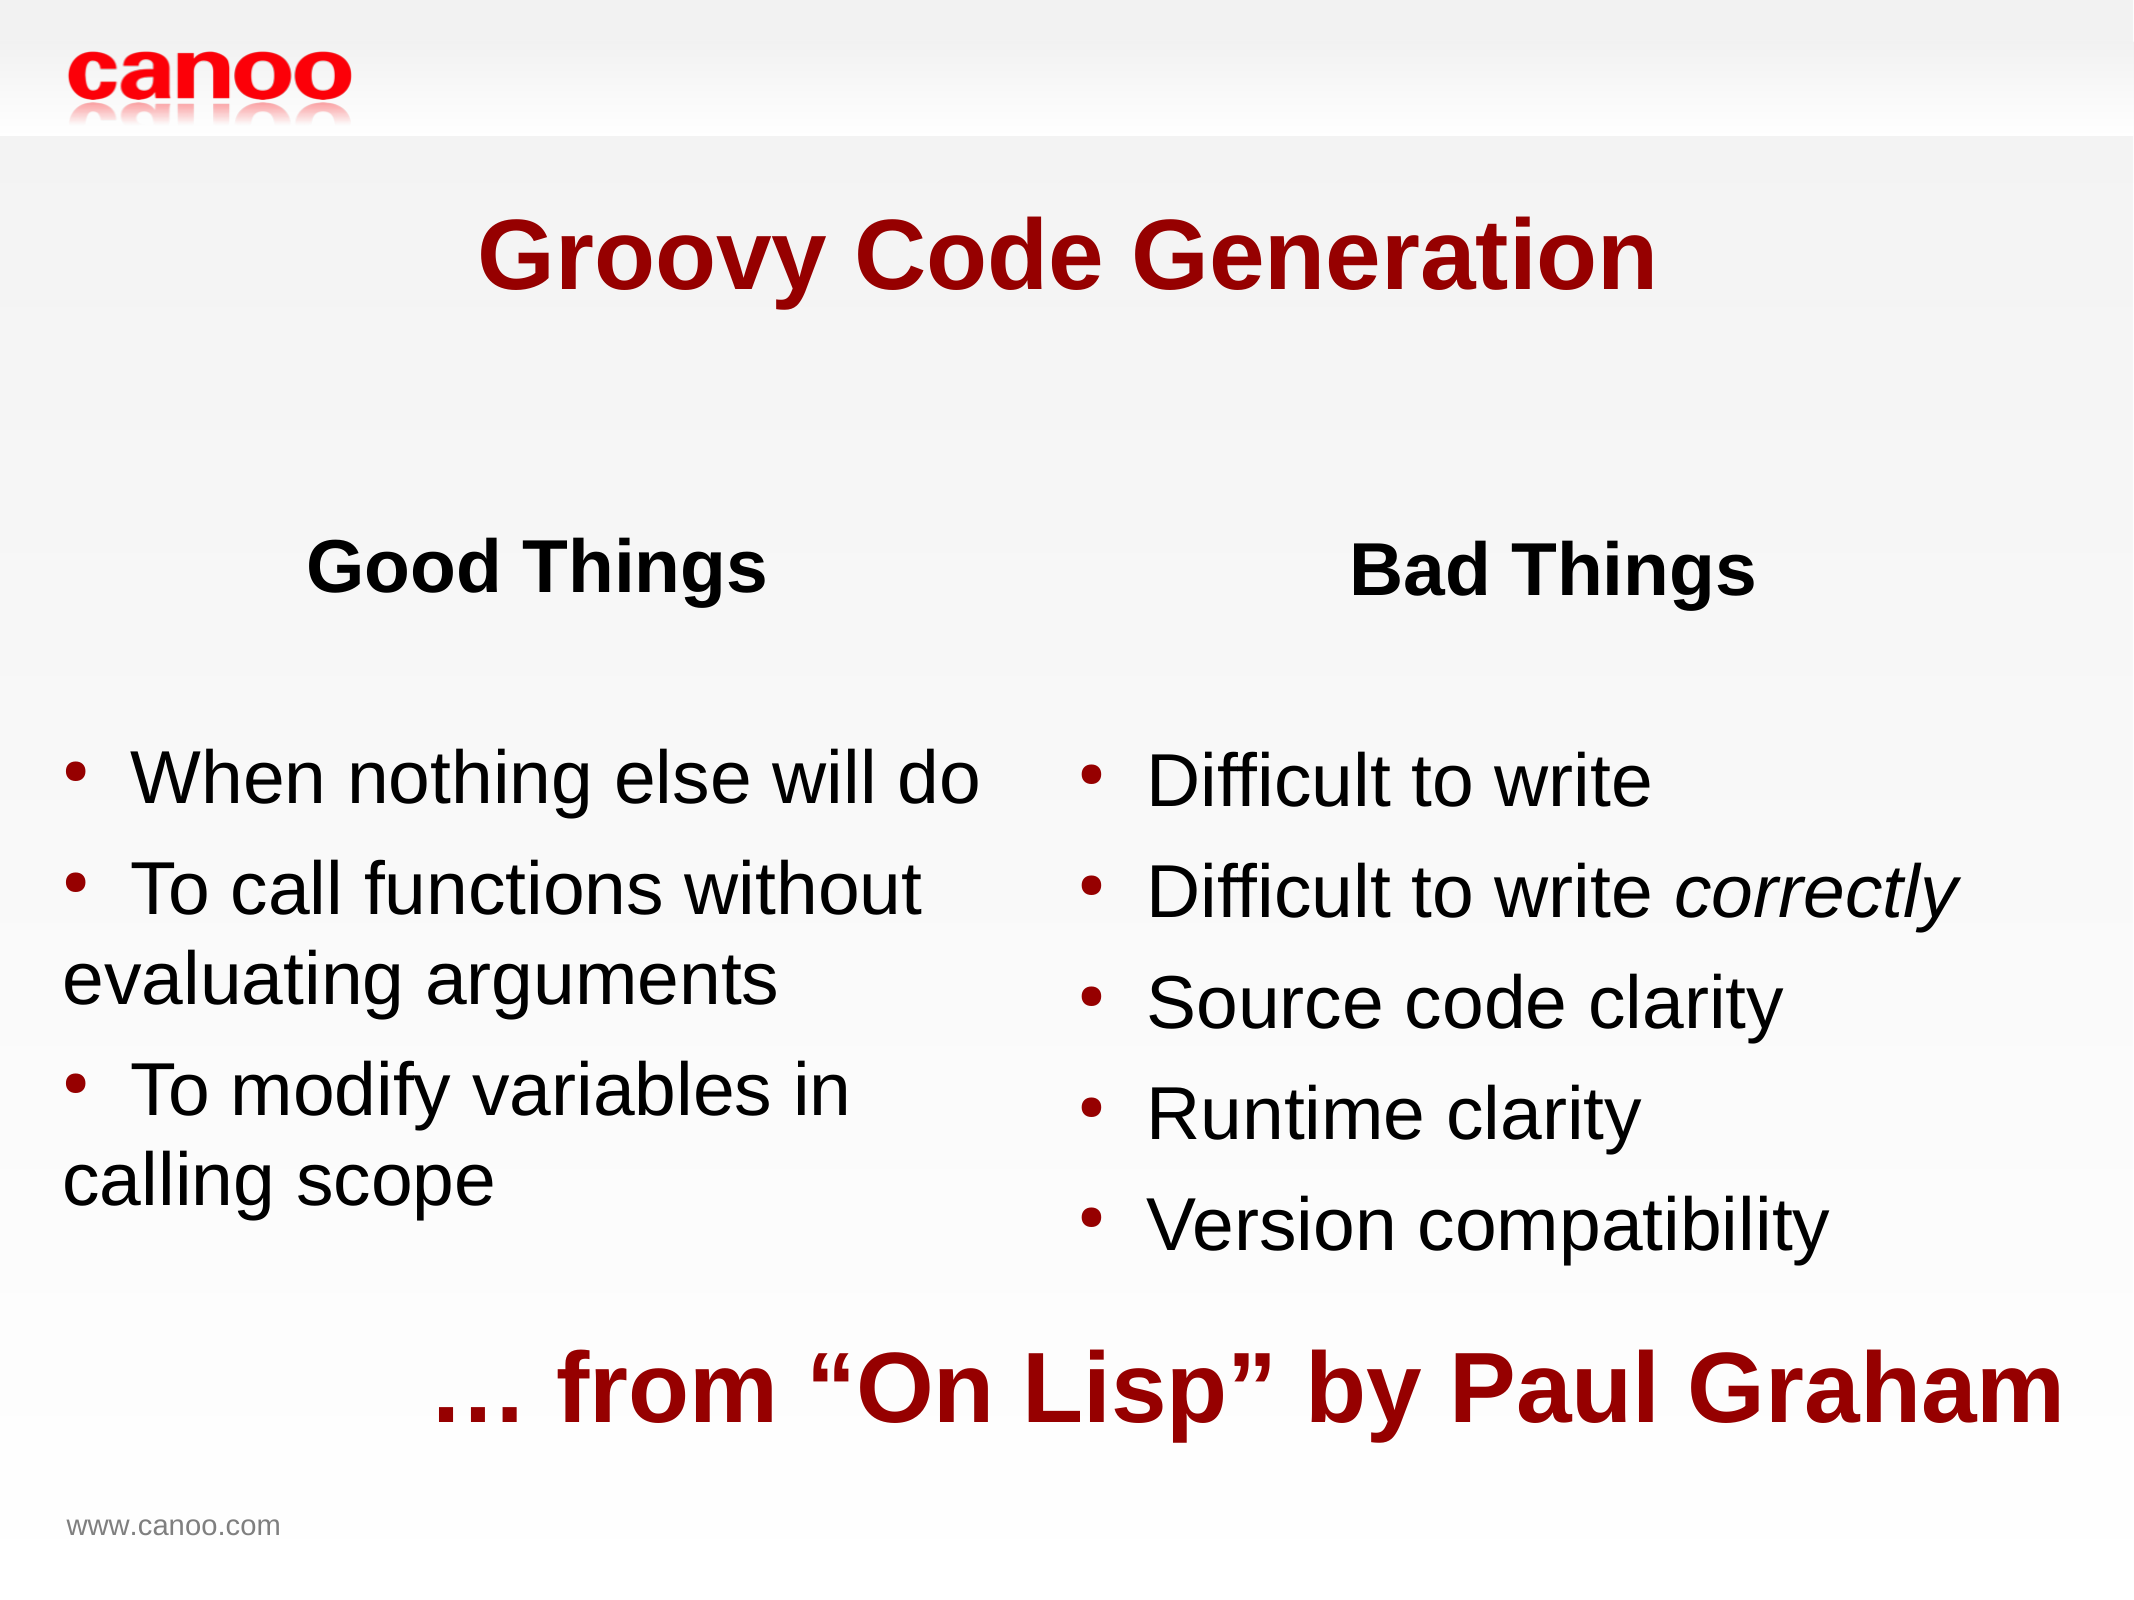

# Groovy Code Generation
Good Things
 When nothing else will do
 To call functions without evaluating arguments
 To modify variables in calling scope
Bad Things
 Difficult to write
 Difficult to write correctly
 Source code clarity
 Runtime clarity
 Version compatibility
… from “On Lisp” by Paul Graham